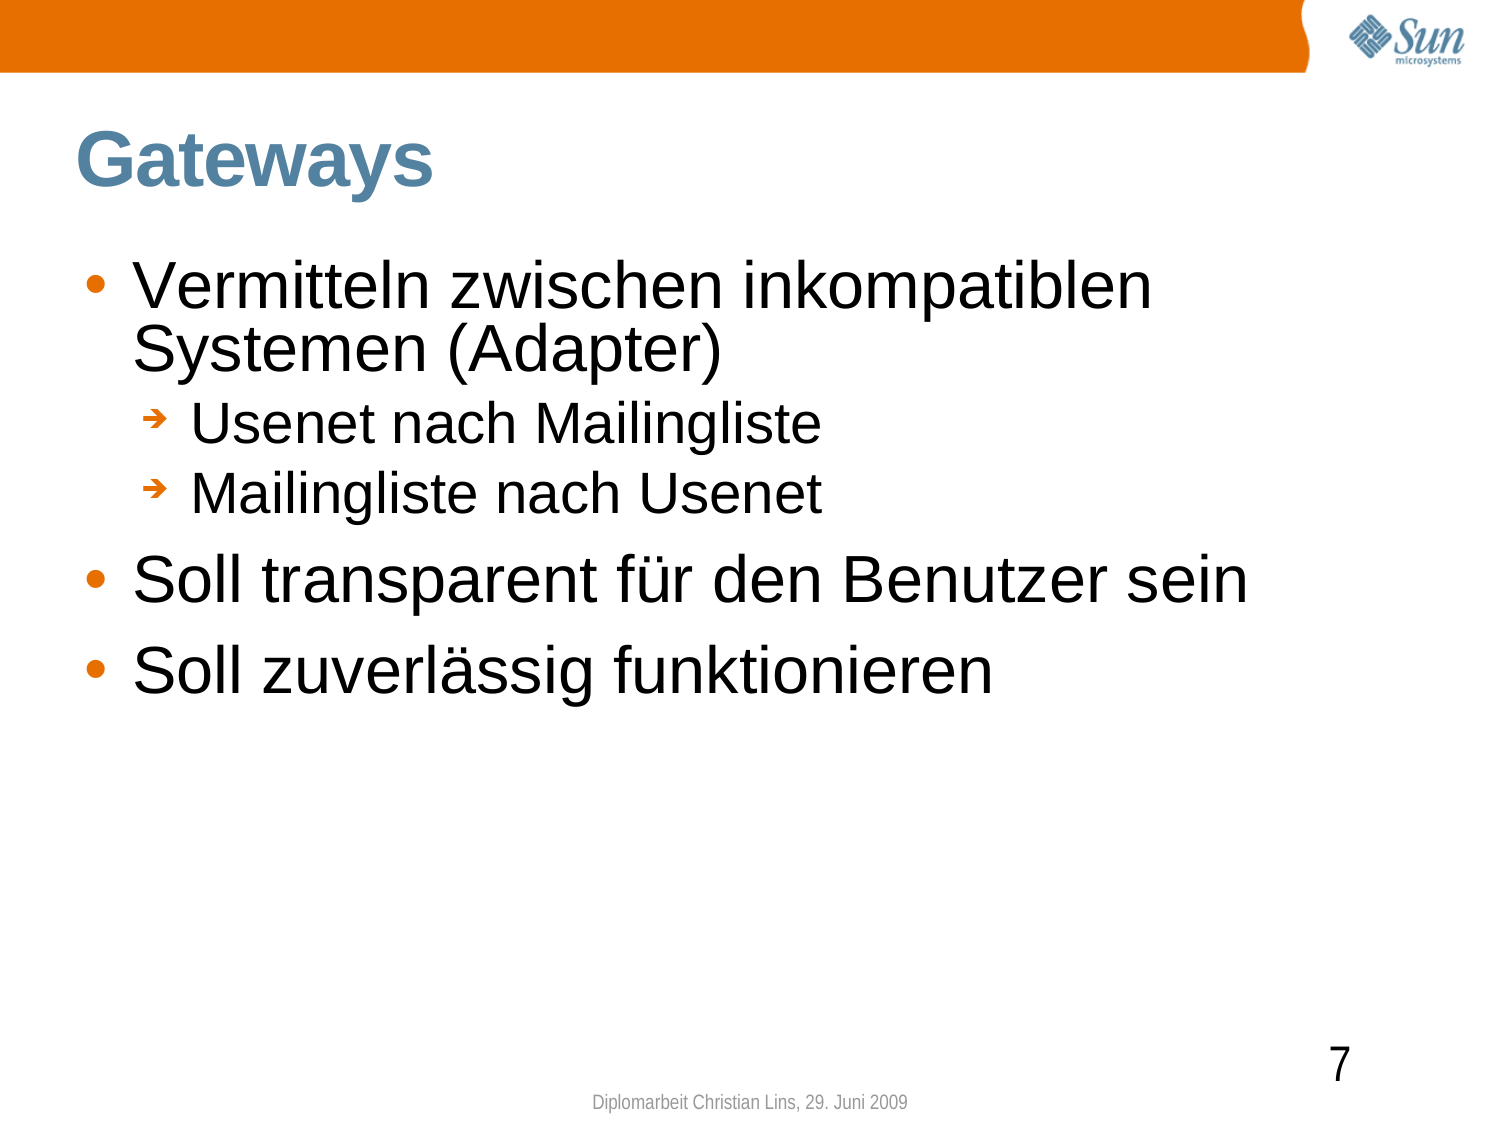

# Gateways
Vermitteln zwischen inkompatiblen Systemen (Adapter)
Usenet nach Mailingliste
Mailingliste nach Usenet
Soll transparent für den Benutzer sein
Soll zuverlässig funktionieren